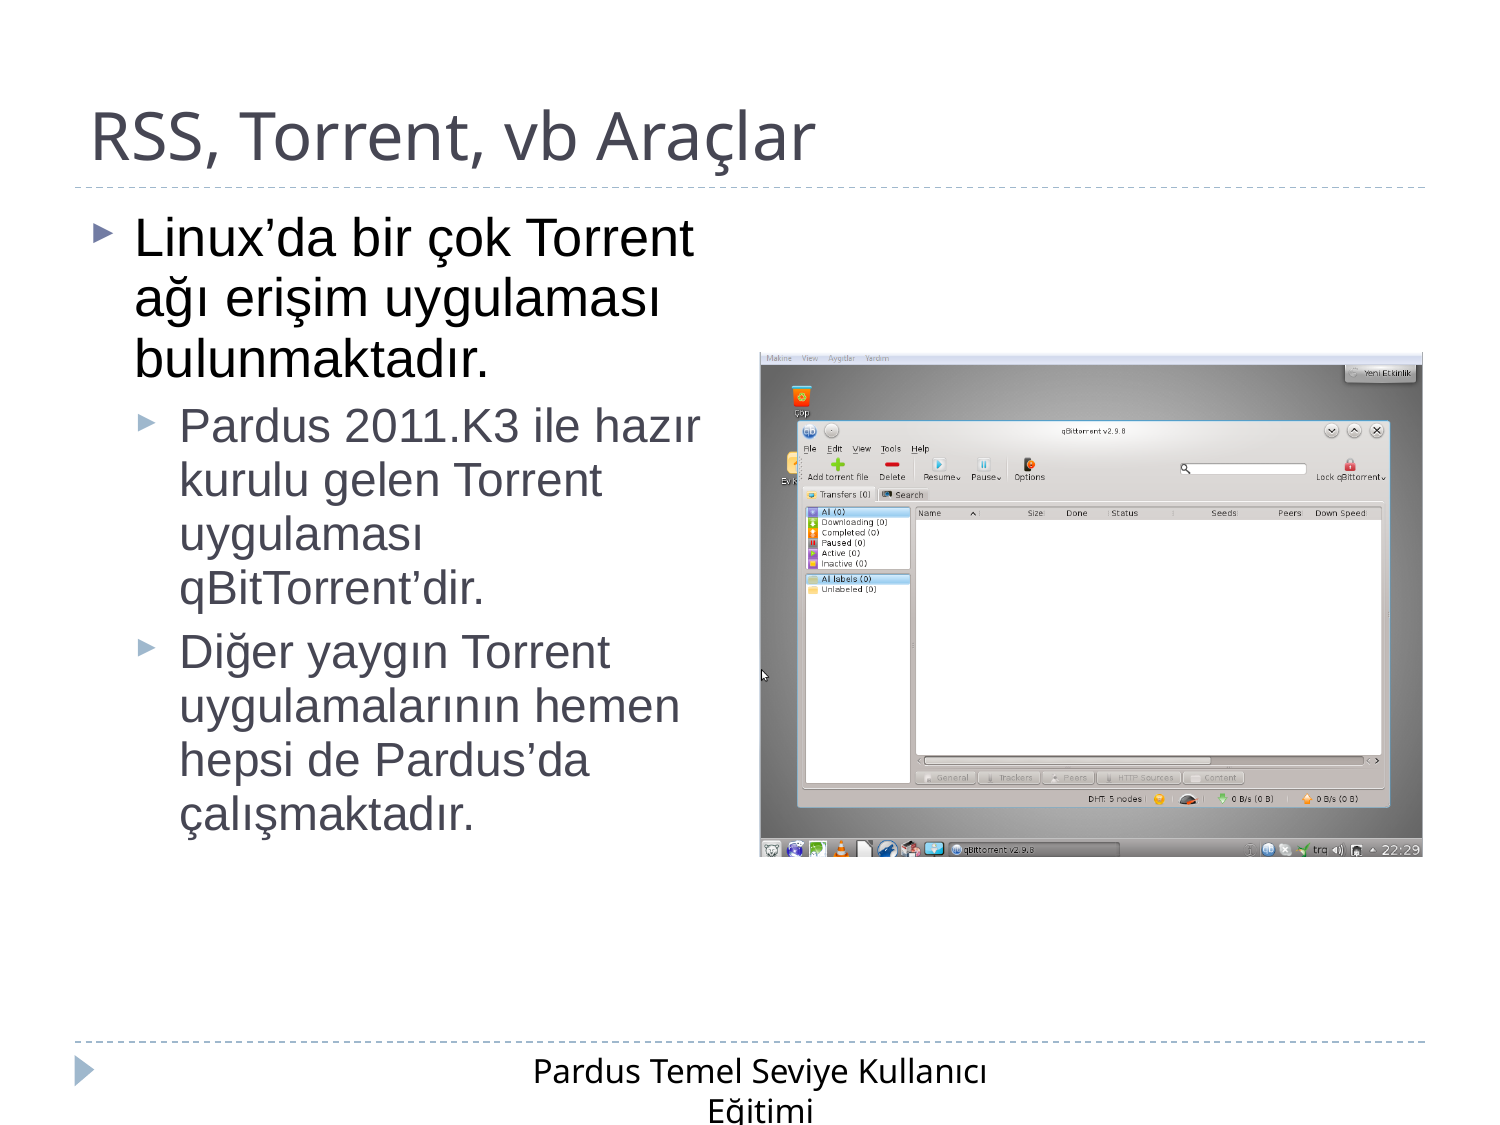

# RSS, Torrent, vb Araçlar
Linux’da bir çok Torrent ağı erişim uygulaması bulunmaktadır.
Pardus 2011.K3 ile hazır kurulu gelen Torrent uygulaması qBitTorrent’dir.
Diğer yaygın Torrent uygulamalarının hemen hepsi de Pardus’da çalışmaktadır.